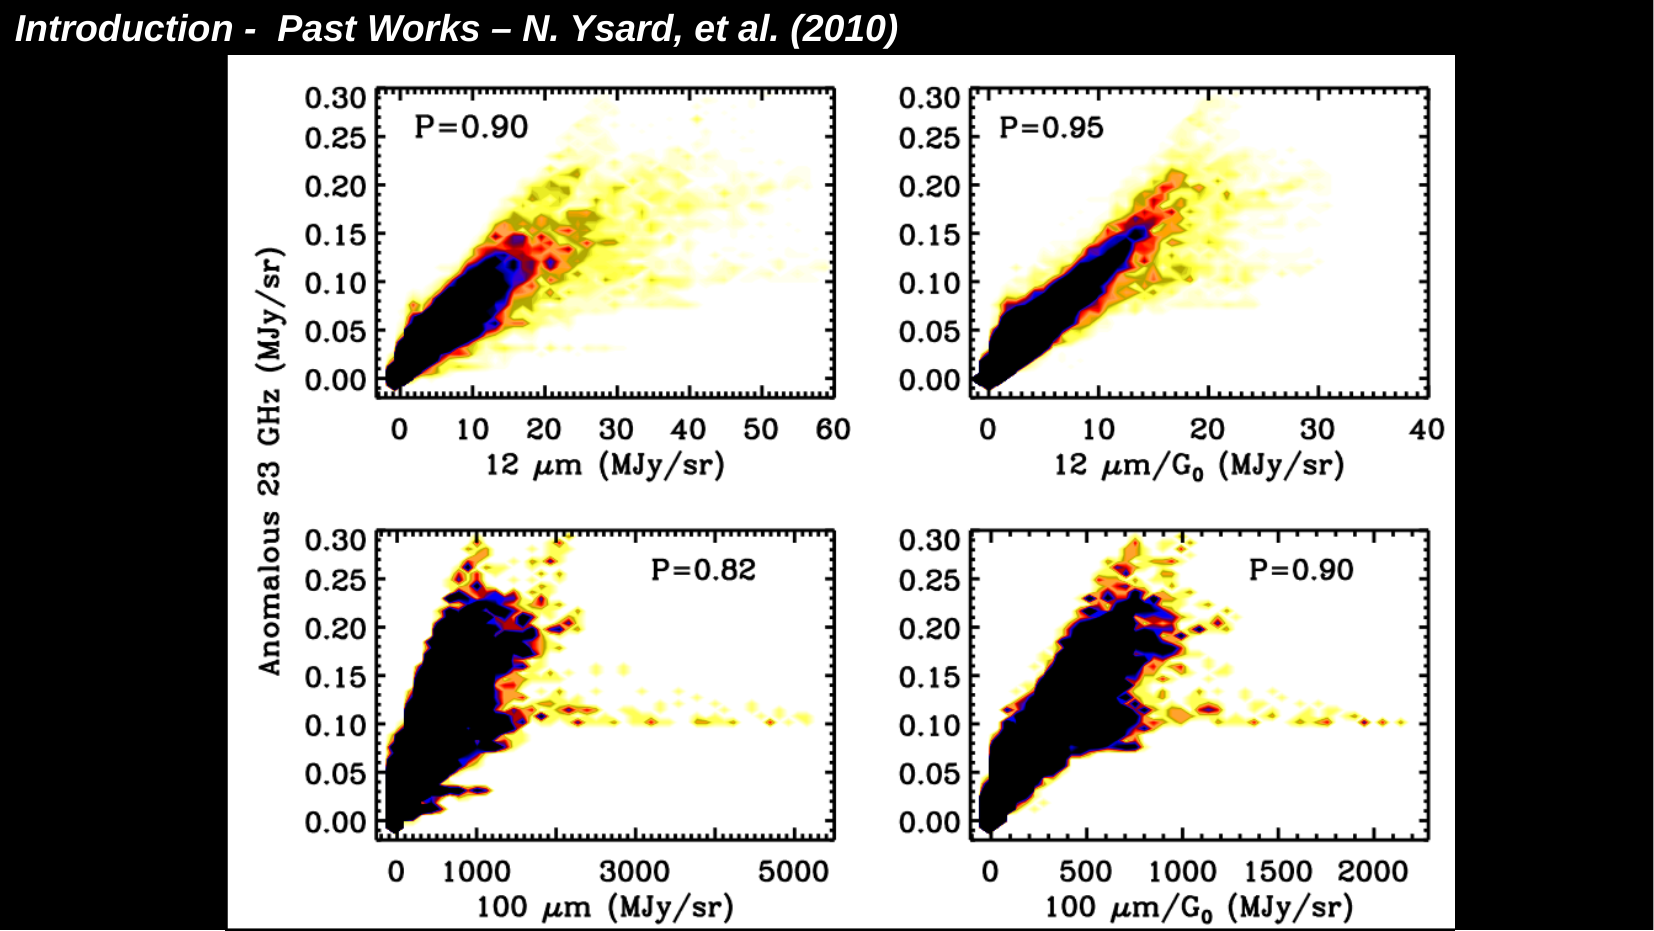

Introduction - Past Works – N. Ysard, et al. (2010)